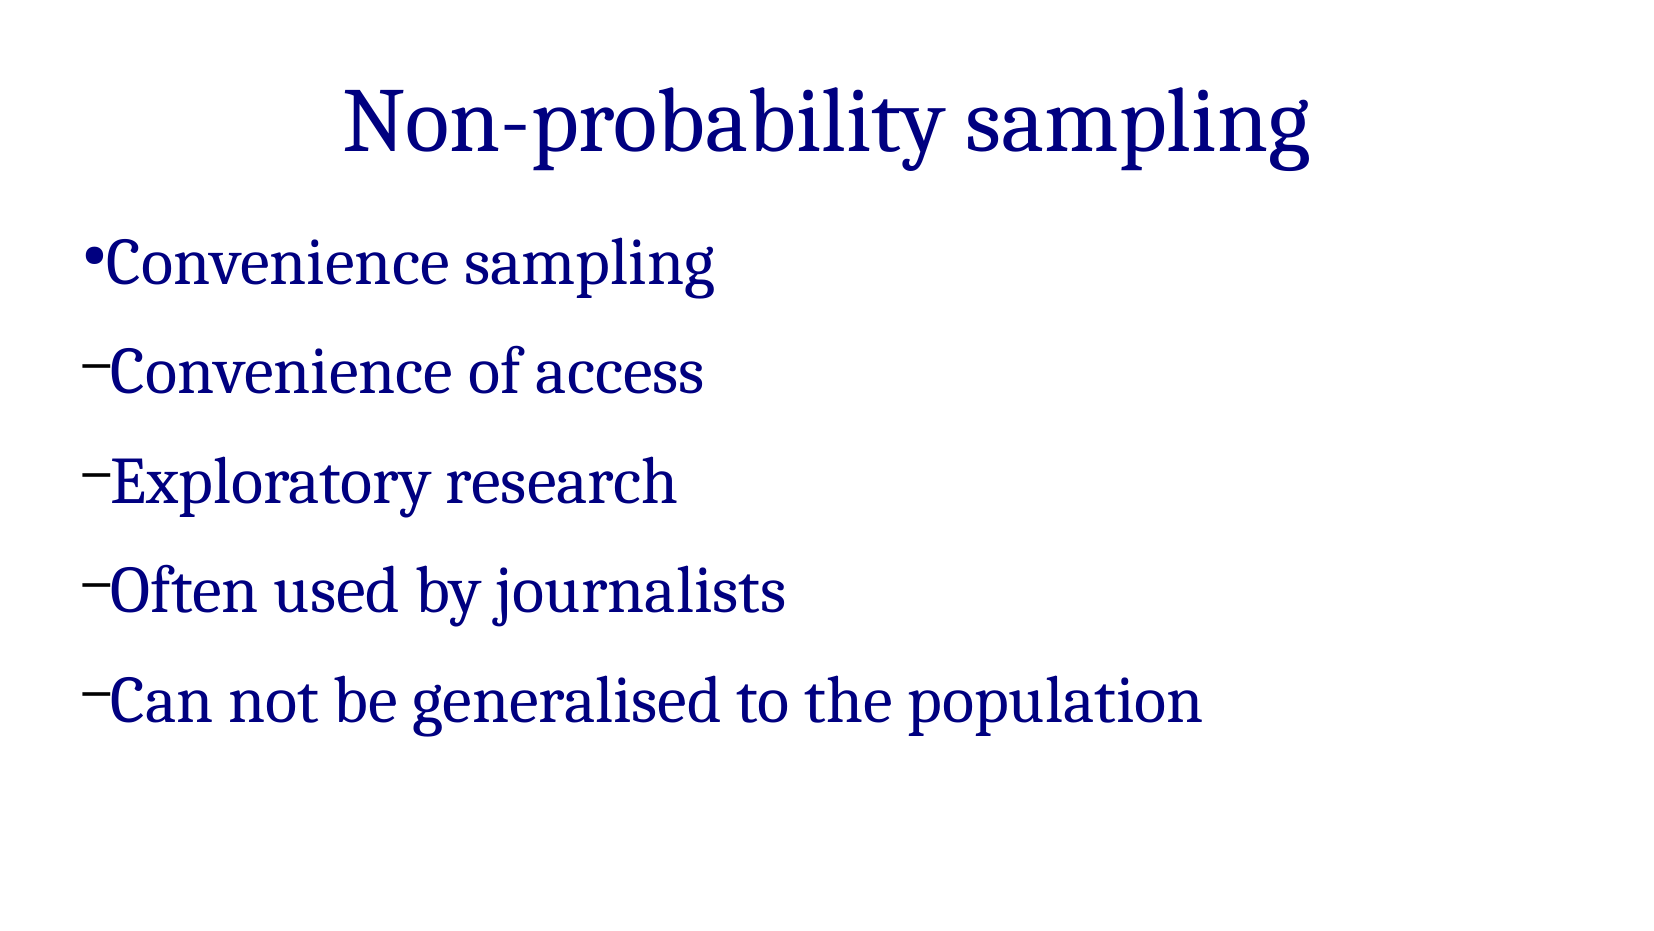

# Non-probability sampling
Convenience sampling
Convenience of access
Exploratory research
Often used by journalists
Can not be generalised to the population